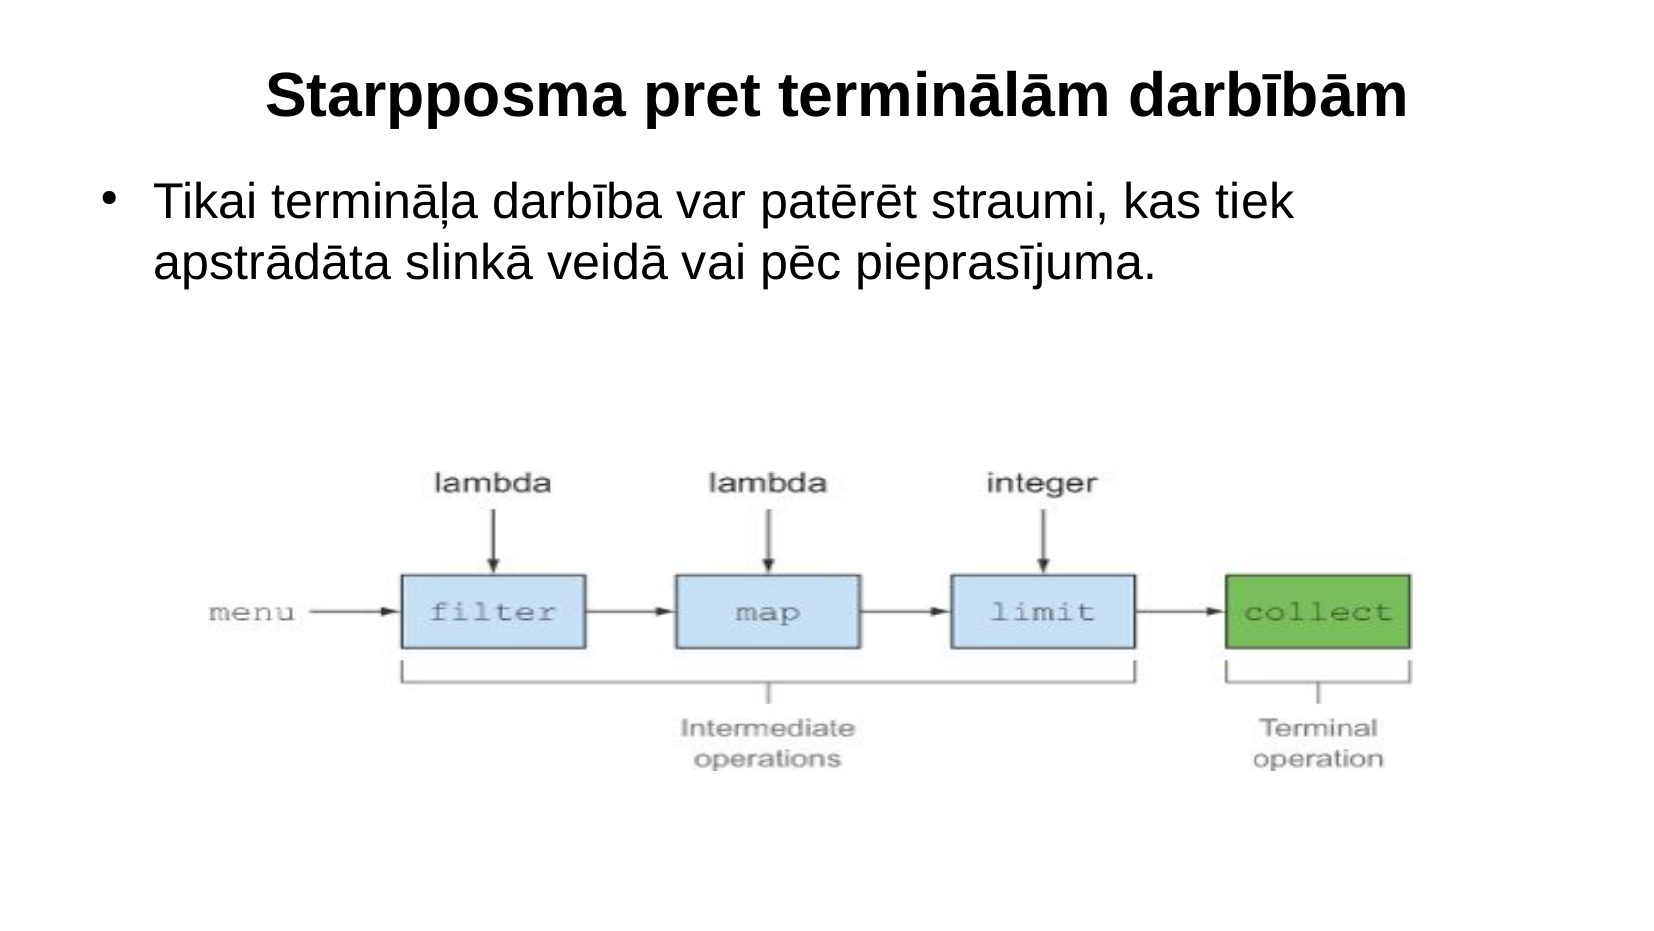

# Starpposma pret terminālām darbībām
Tikai termināļa darbība var patērēt straumi, kas tiek apstrādāta slinkā veidā vai pēc pieprasījuma.